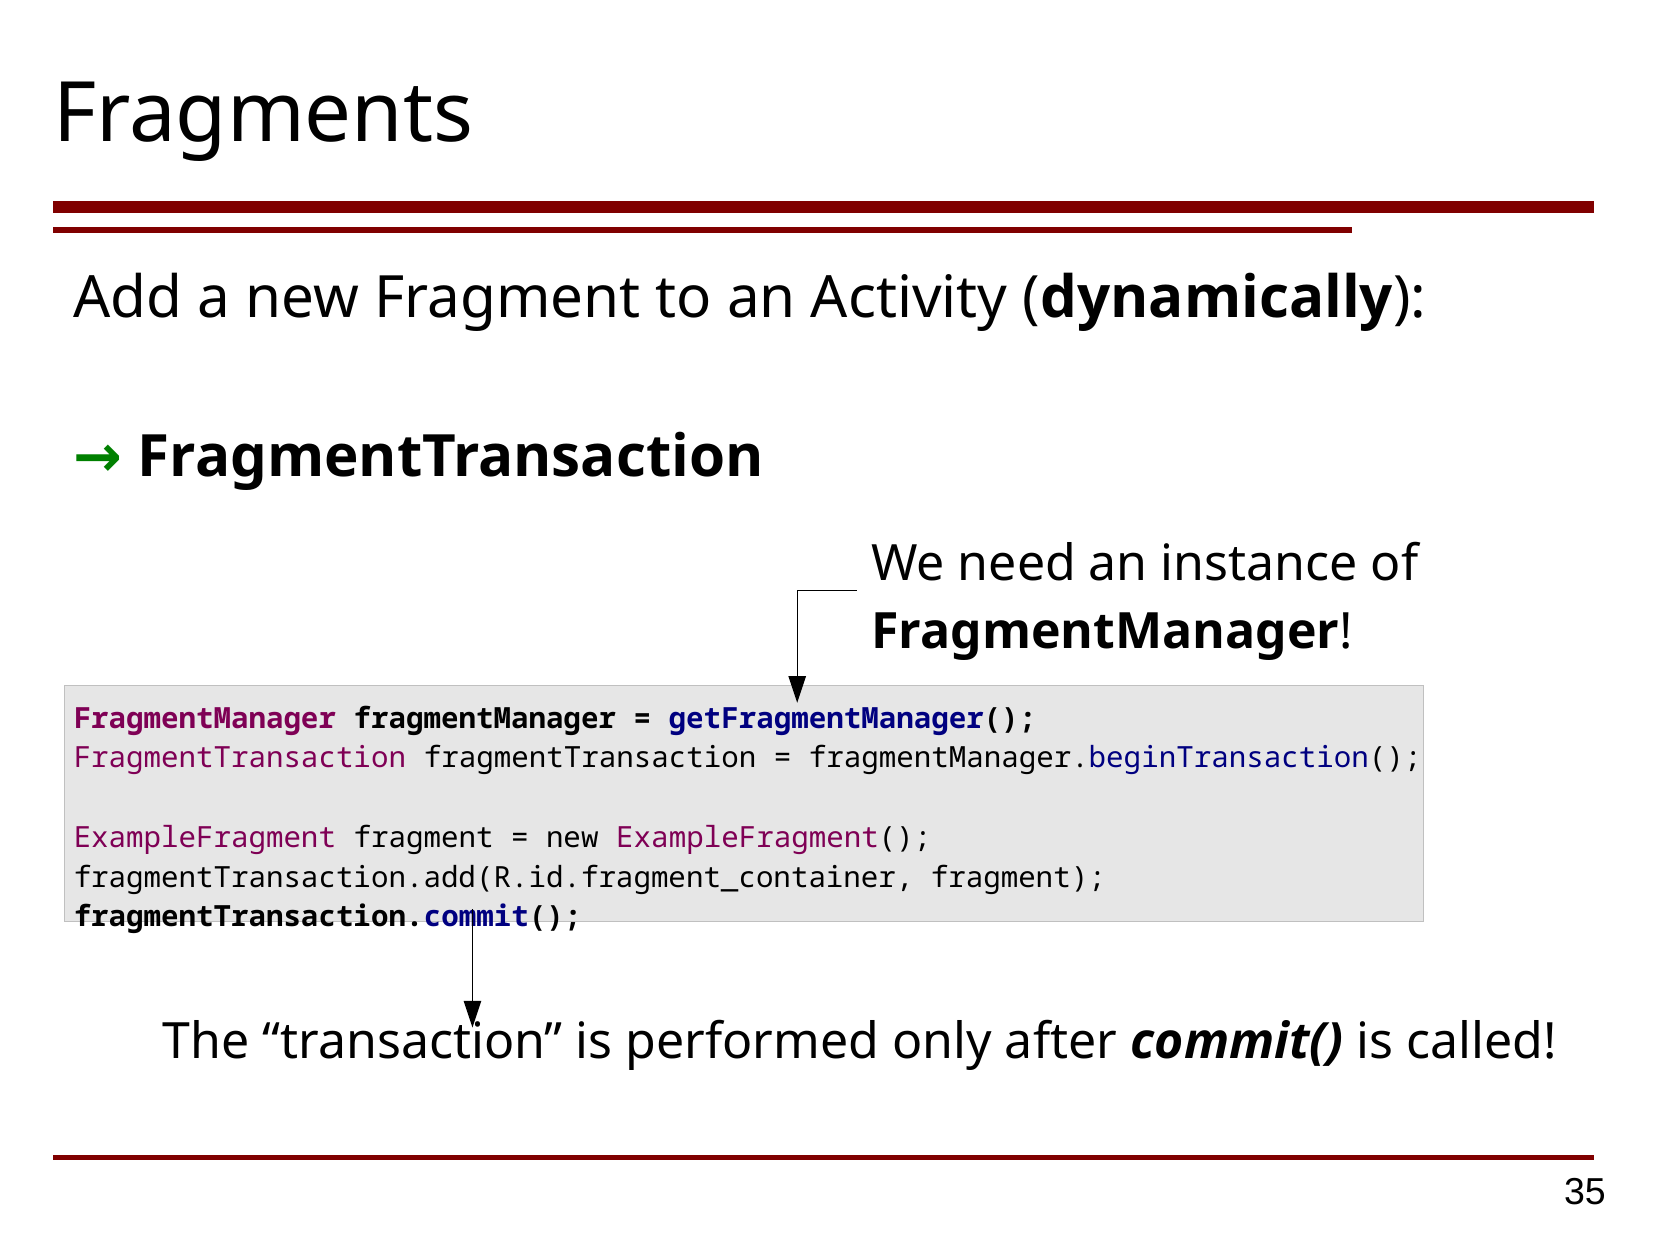

# Fragments
Add a new Fragment to an Activity (dynamically):
→ FragmentTransaction
FragmentManager fragmentManager = getFragmentManager();
FragmentTransaction fragmentTransaction = fragmentManager.beginTransaction();
ExampleFragment fragment = new ExampleFragment();
fragmentTransaction.add(R.id.fragment_container, fragment);
fragmentTransaction.commit();
We need an instance of
FragmentManager!
The “transaction” is performed only after commit() is called!